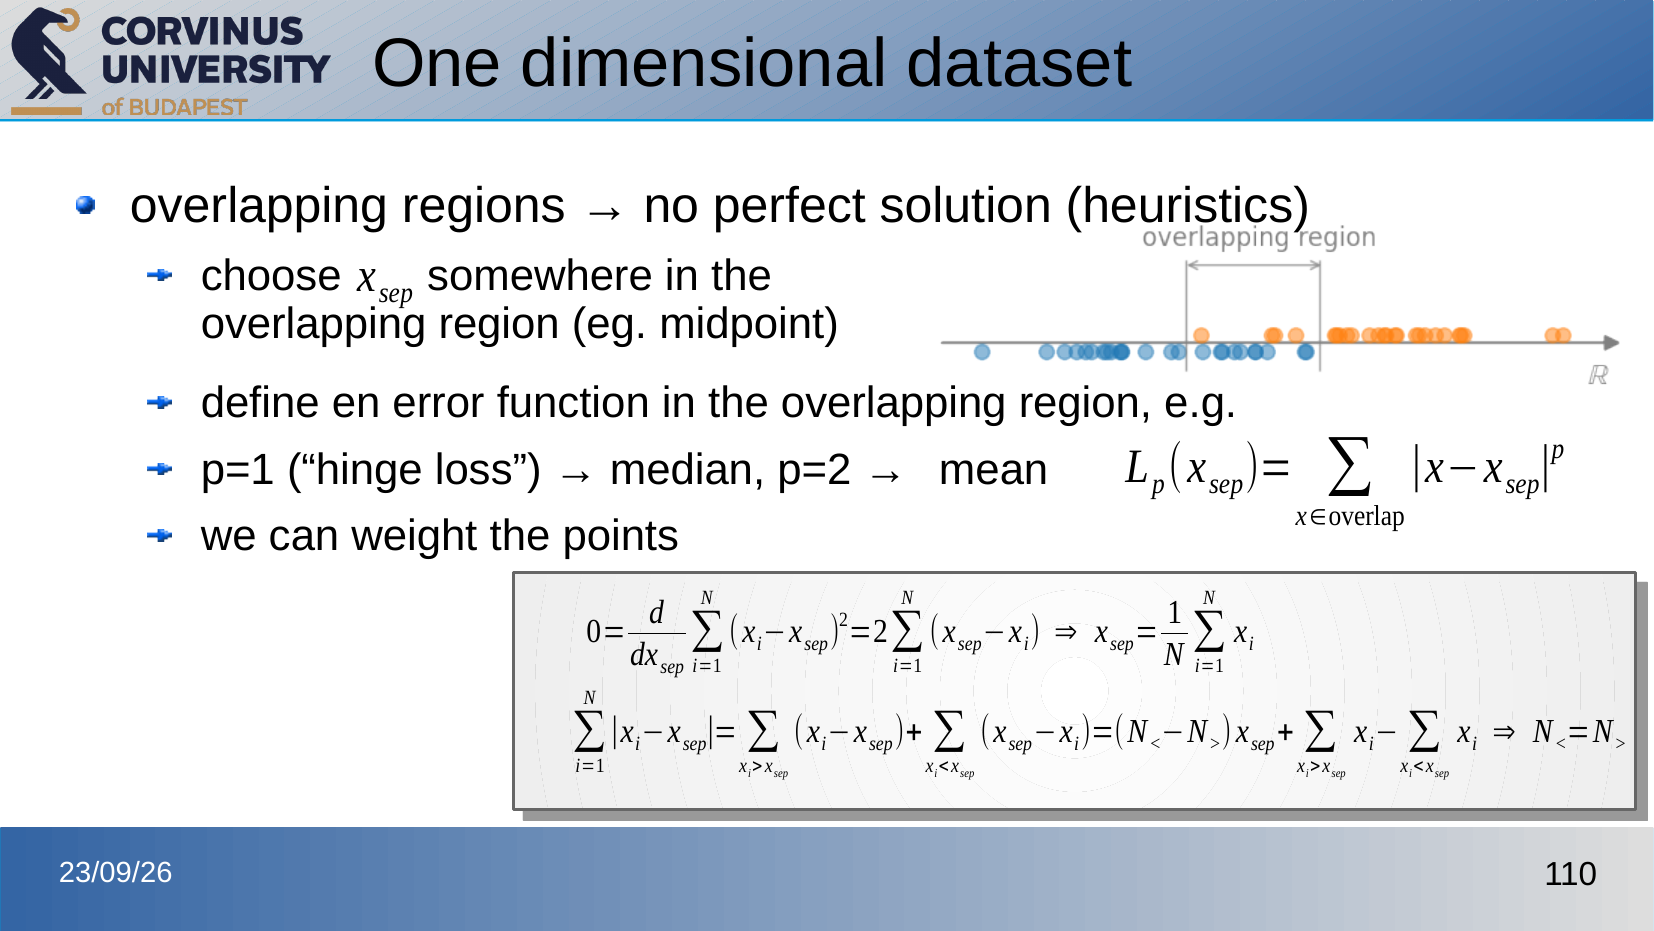

# One dimensional dataset
overlapping regions → no perfect solution (heuristics)
choose somewhere in the
overlapping region (eg. midpoint)
define en error function in the overlapping region, e.g.
p=1 (“hinge loss”) → median, p=2 →	mean
we can weight the points